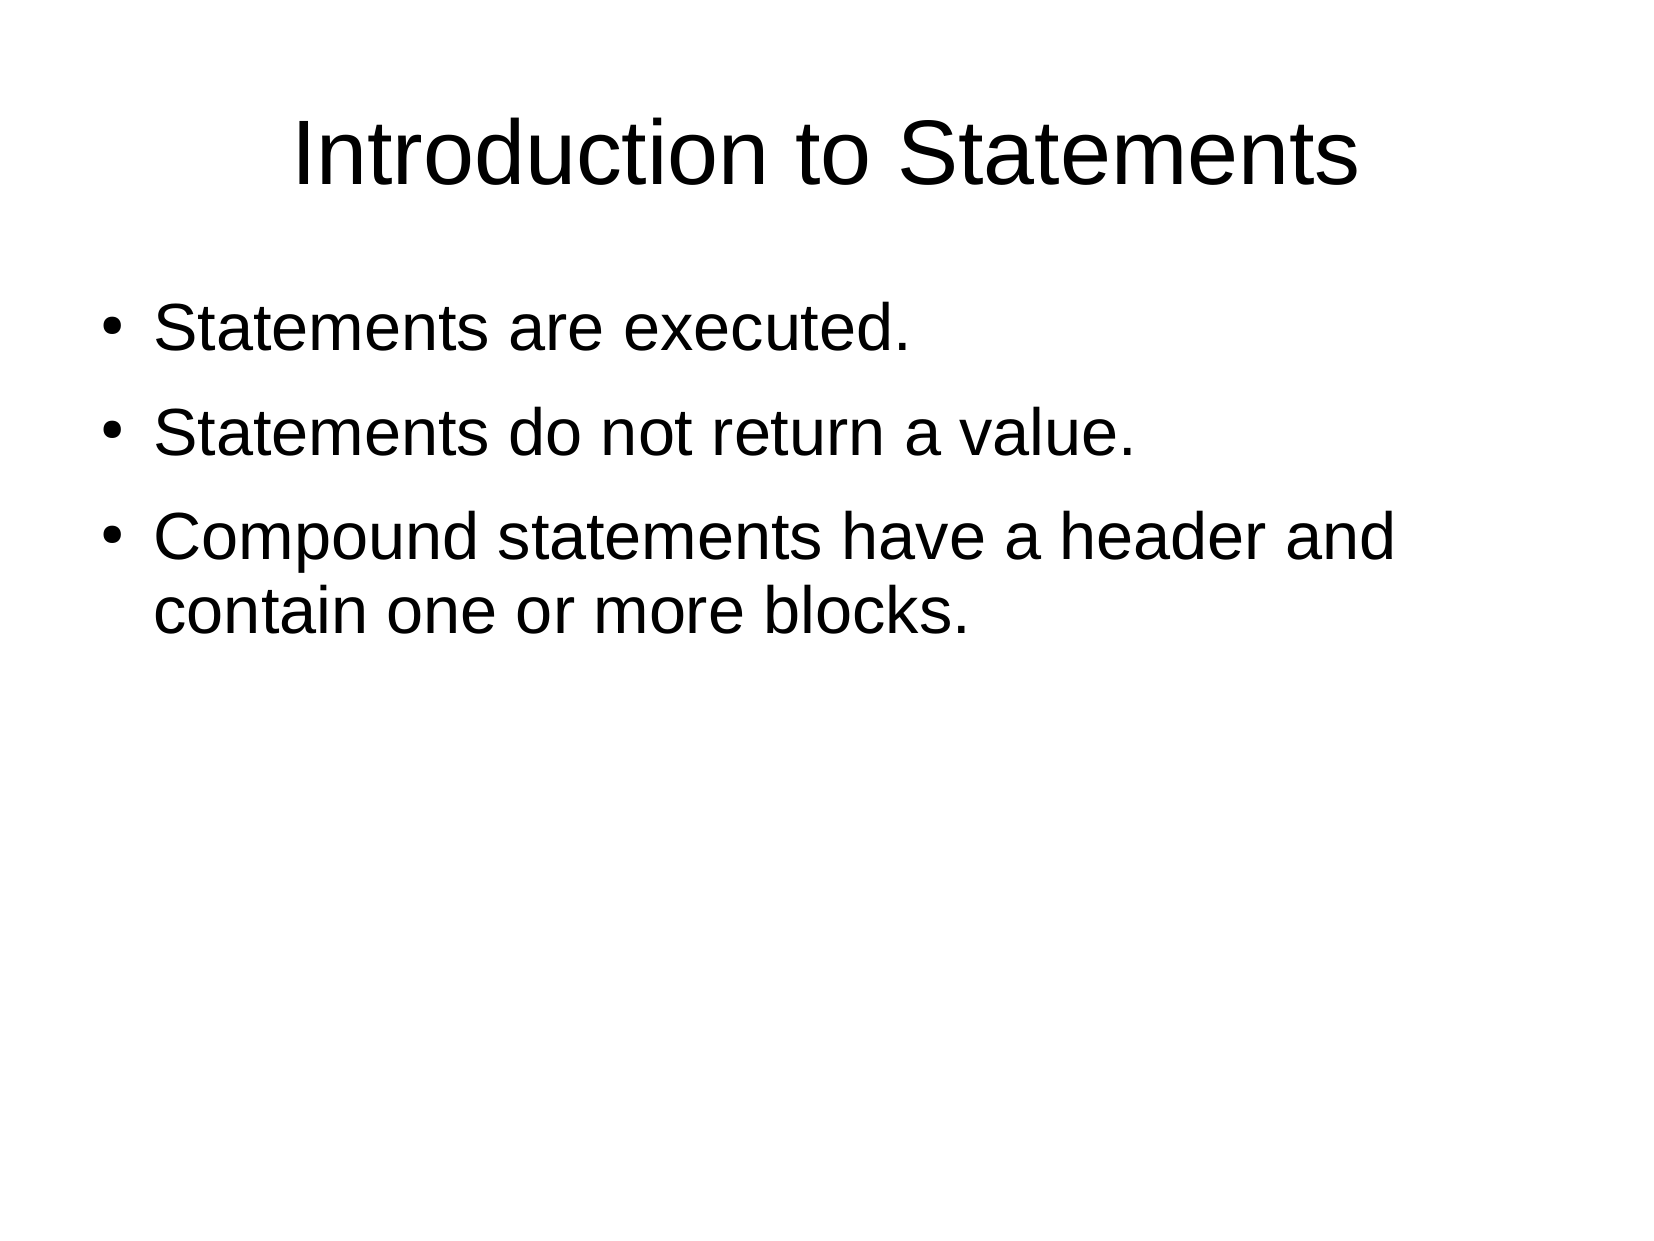

# Introduction to Statements
Statements are executed.
Statements do not return a value.
Compound statements have a header and contain one or more blocks.